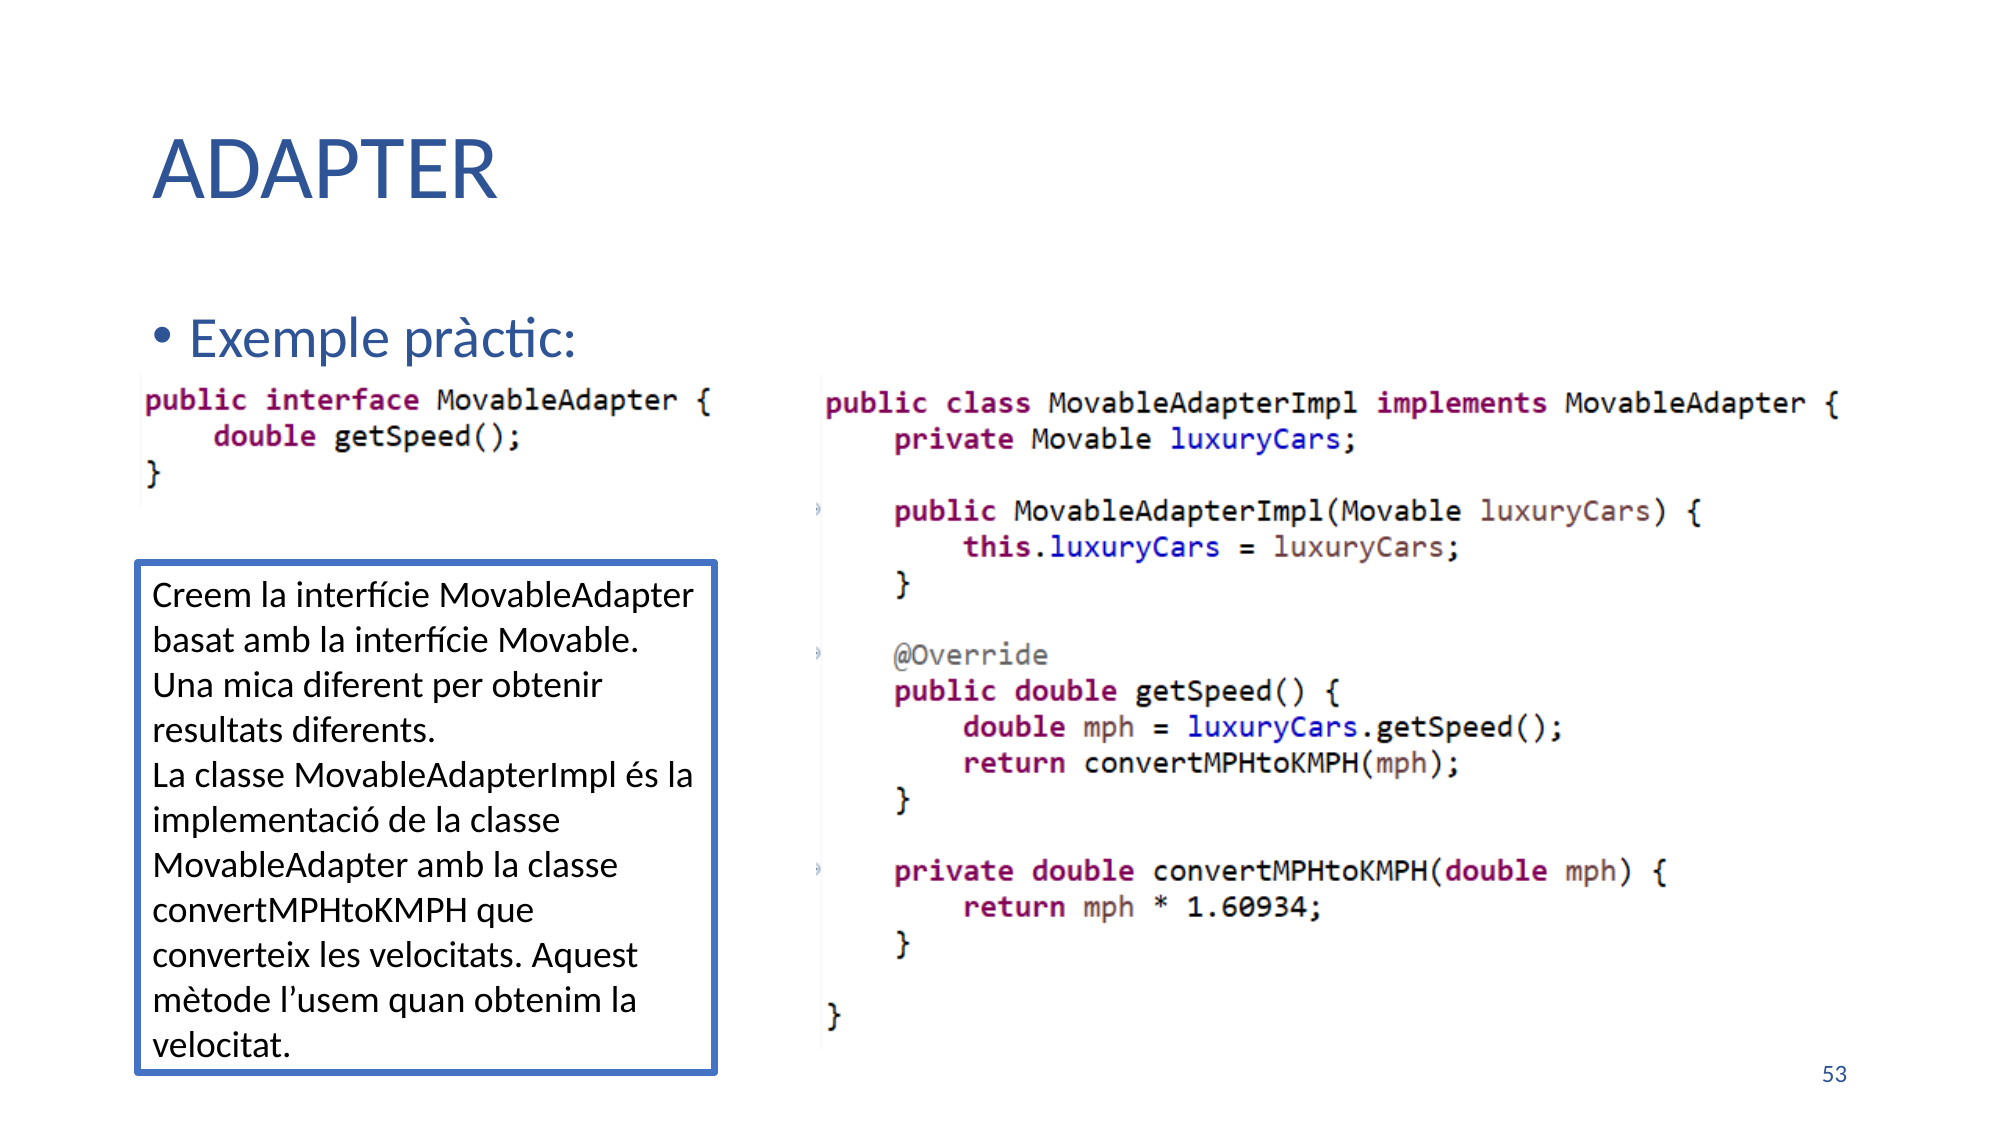

# ADAPTER
Exemple pràctic:
Creem la interfície MovableAdapter basat amb la interfície Movable. Una mica diferent per obtenir resultats diferents.
La classe MovableAdapterImpl és la implementació de la classe MovableAdapter amb la classe convertMPHtoKMPH que converteix les velocitats. Aquest mètode l’usem quan obtenim la velocitat.